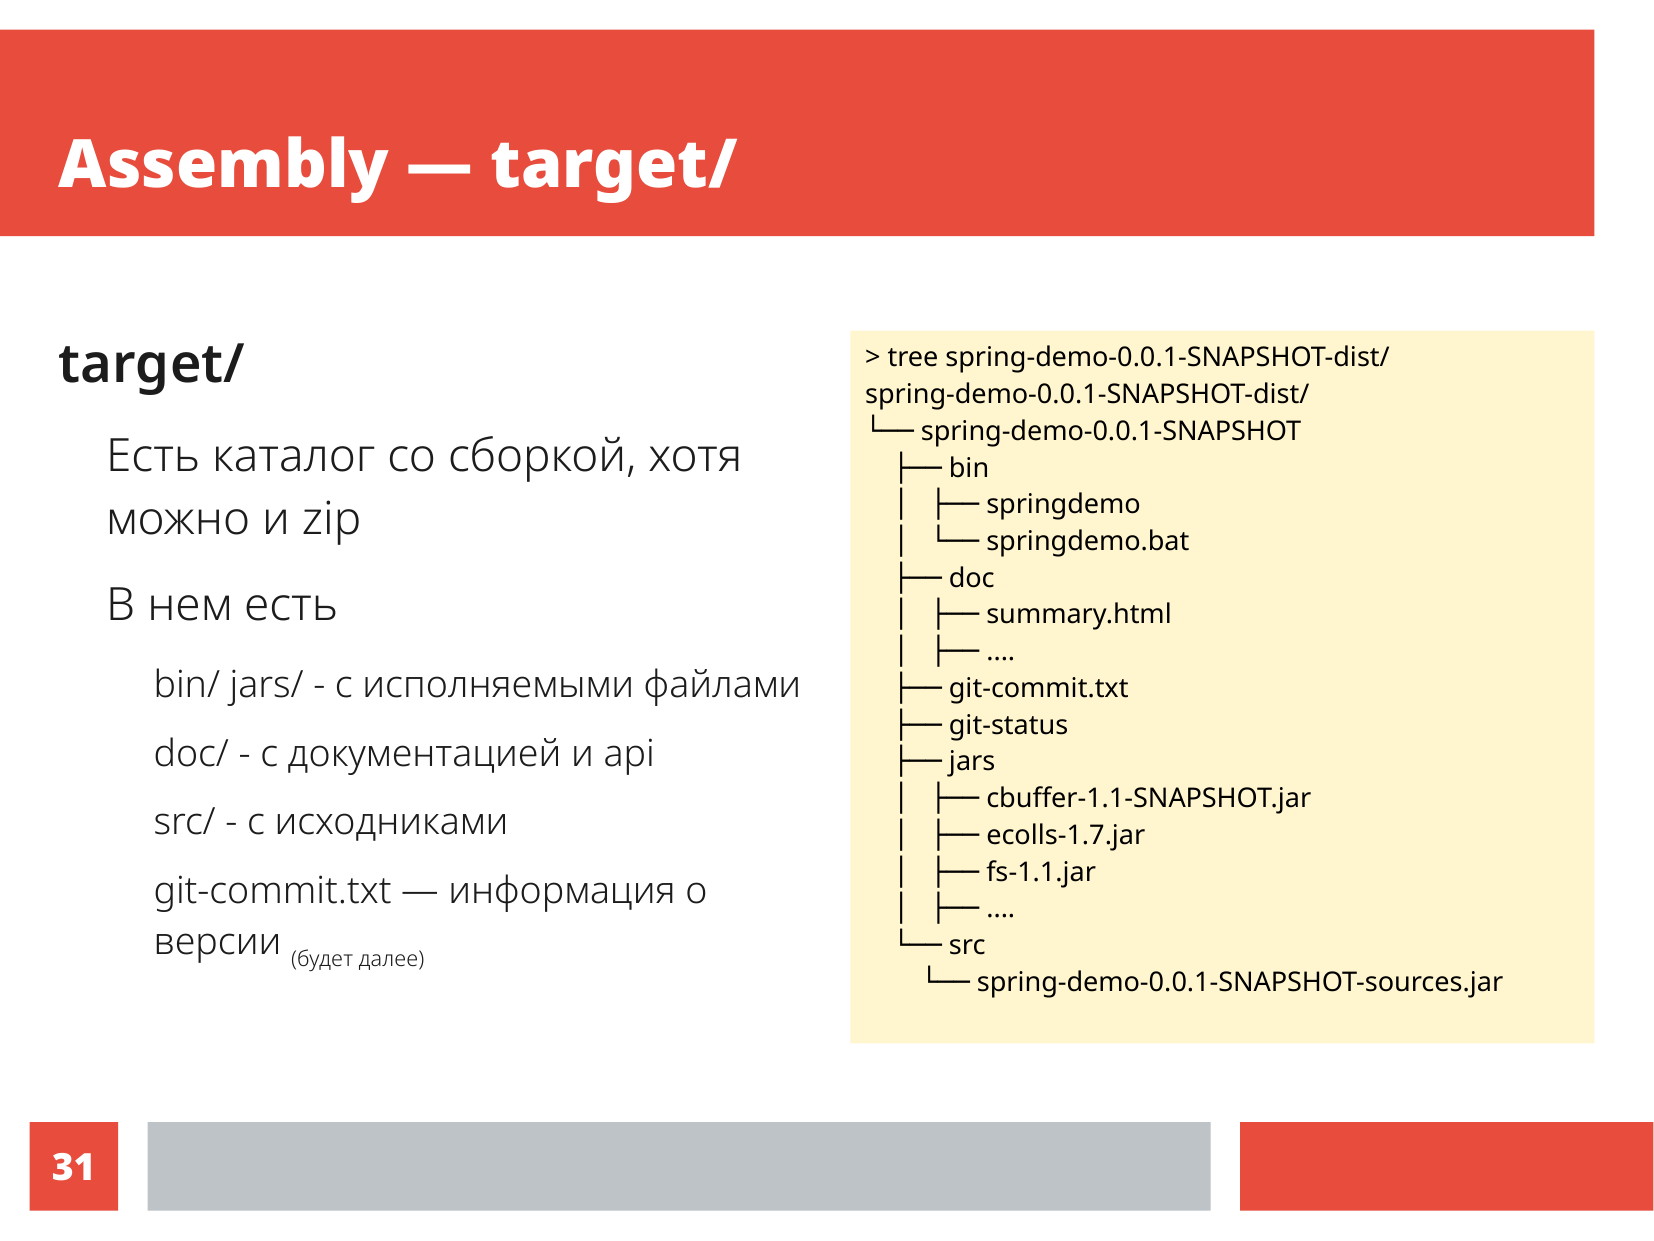

# Assembly — target/
target/
Есть каталог со сборкой, хотя можно и zip
В нем есть
bin/ jars/ - с исполняемыми файлами
doc/ - с документацией и api
src/ - с исходниками
git-commit.txt — информация о версии (будет далее)
> tree spring-demo-0.0.1-SNAPSHOT-dist/
spring-demo-0.0.1-SNAPSHOT-dist/
└── spring-demo-0.0.1-SNAPSHOT
 ├── bin
 │   ├── springdemo
 │   └── springdemo.bat
 ├── doc
 │   ├── summary.html
 │   ├── ....
 ├── git-commit.txt
 ├── git-status
 ├── jars
 │   ├── cbuffer-1.1-SNAPSHOT.jar
 │   ├── ecolls-1.7.jar
 │   ├── fs-1.1.jar
 │   ├── ....
 └── src
 └── spring-demo-0.0.1-SNAPSHOT-sources.jar
31